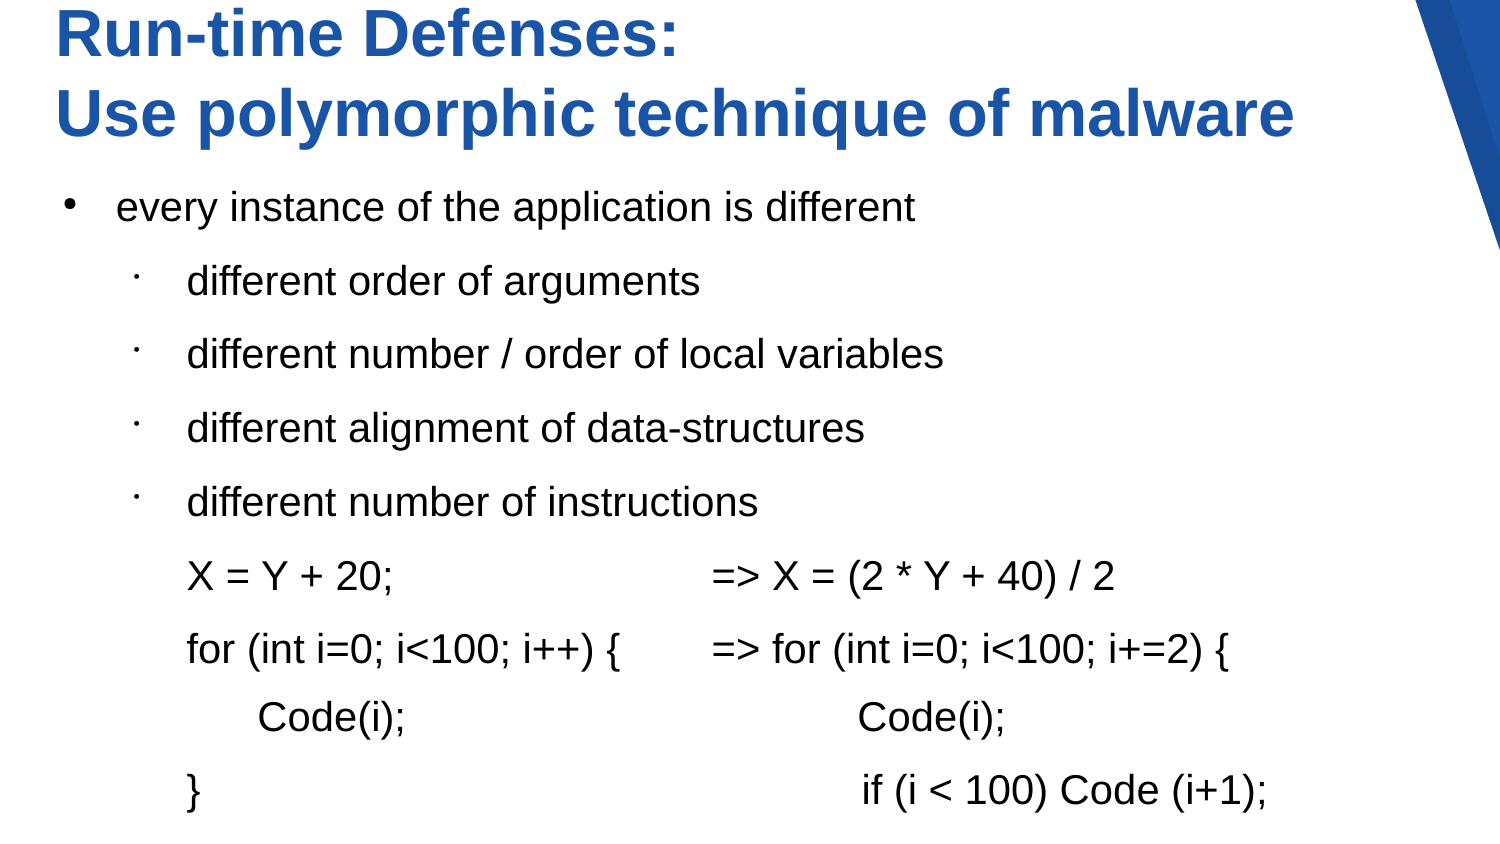

Run-time Defenses:
Use polymorphic technique of malware
# every instance of the application is different
different order of arguments
different number / order of local variables
different alignment of data-structures
different number of instructions
X = Y + 20;					=> X = (2 * Y + 40) / 2
for (int i=0; i<100; i++) {		=> for (int i=0; i<100; i+=2) {
Code(i);							Code(i);
}									if (i < 100) Code (i+1);
 }